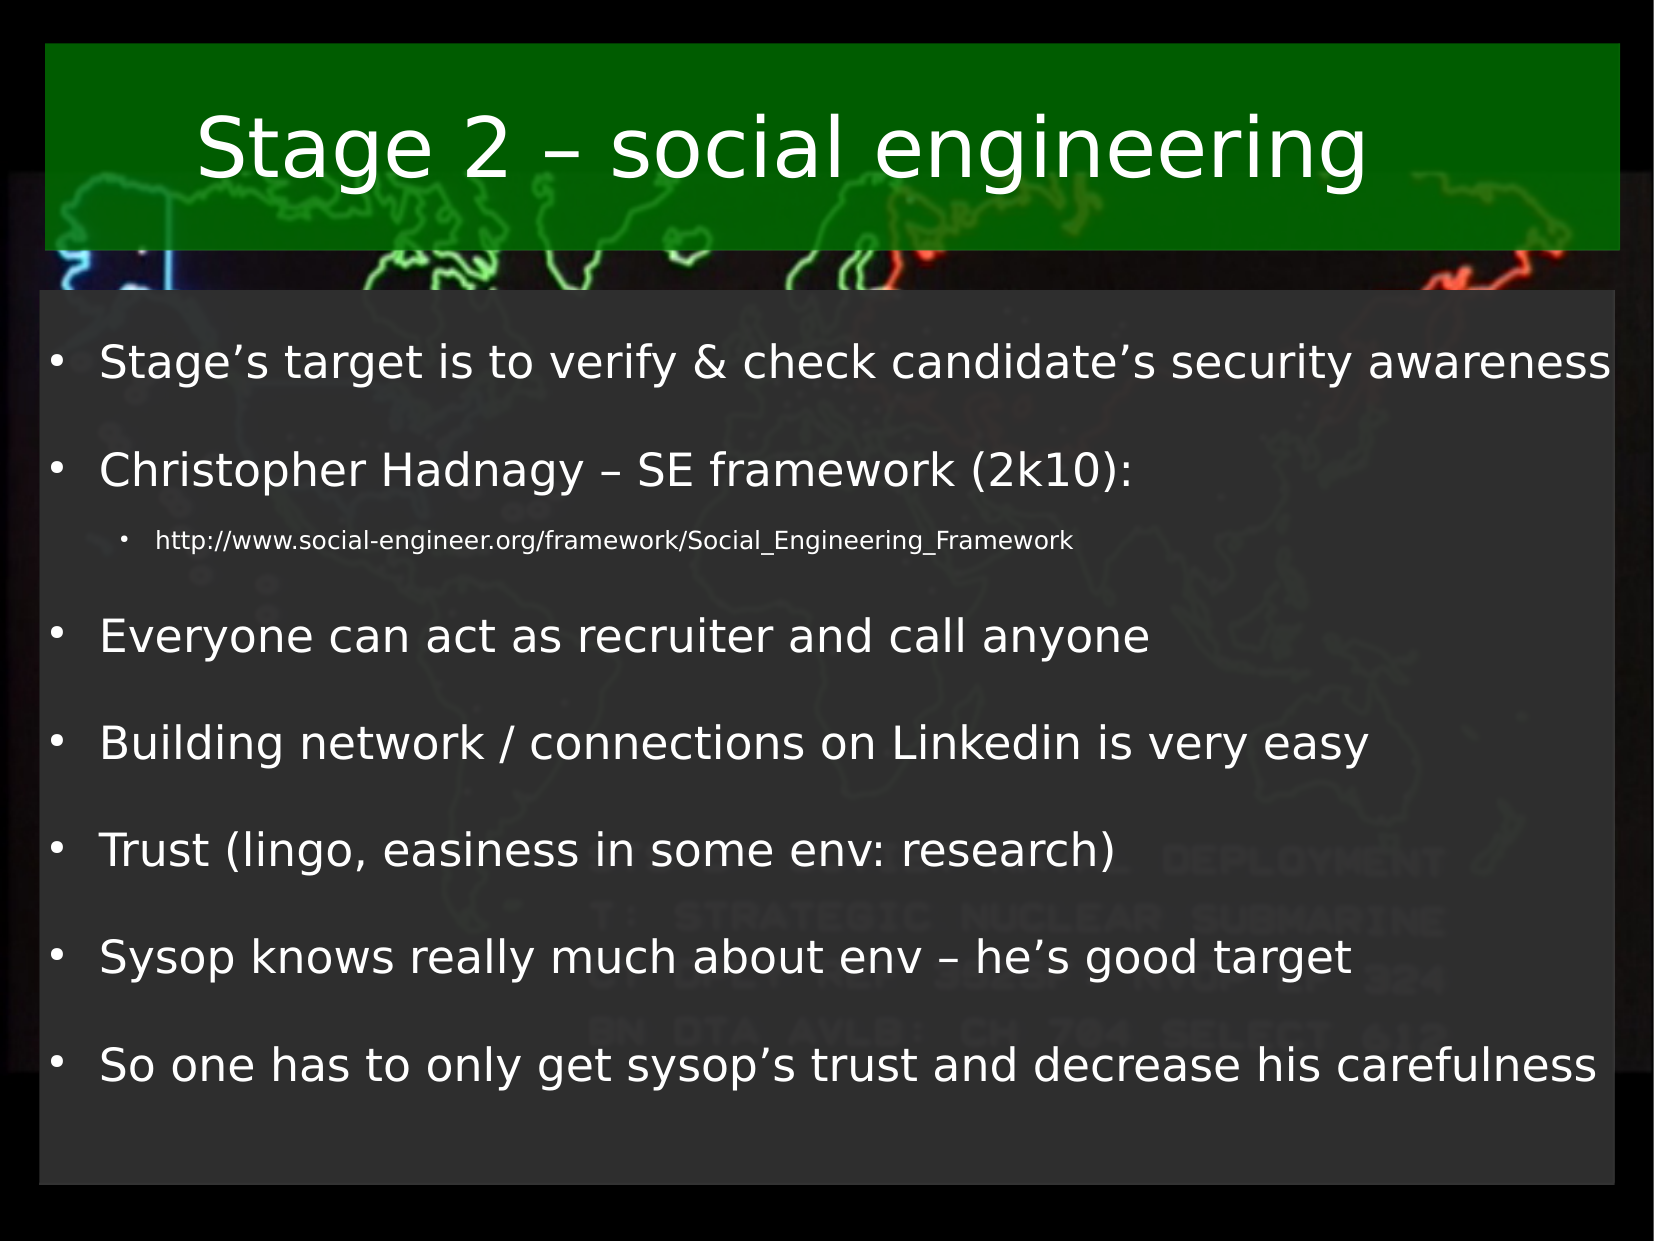

# Stage 2 – social engineering
 Stage’s target is to verify & check candidate’s security awareness
 Christopher Hadnagy – SE framework (2k10):
http://www.social-engineer.org/framework/Social_Engineering_Framework
 Everyone can act as recruiter and call anyone
 Building network / connections on Linkedin is very easy
 Trust (lingo, easiness in some env: research)
 Sysop knows really much about env – he’s good target
 So one has to only get sysop’s trust and decrease his carefulness